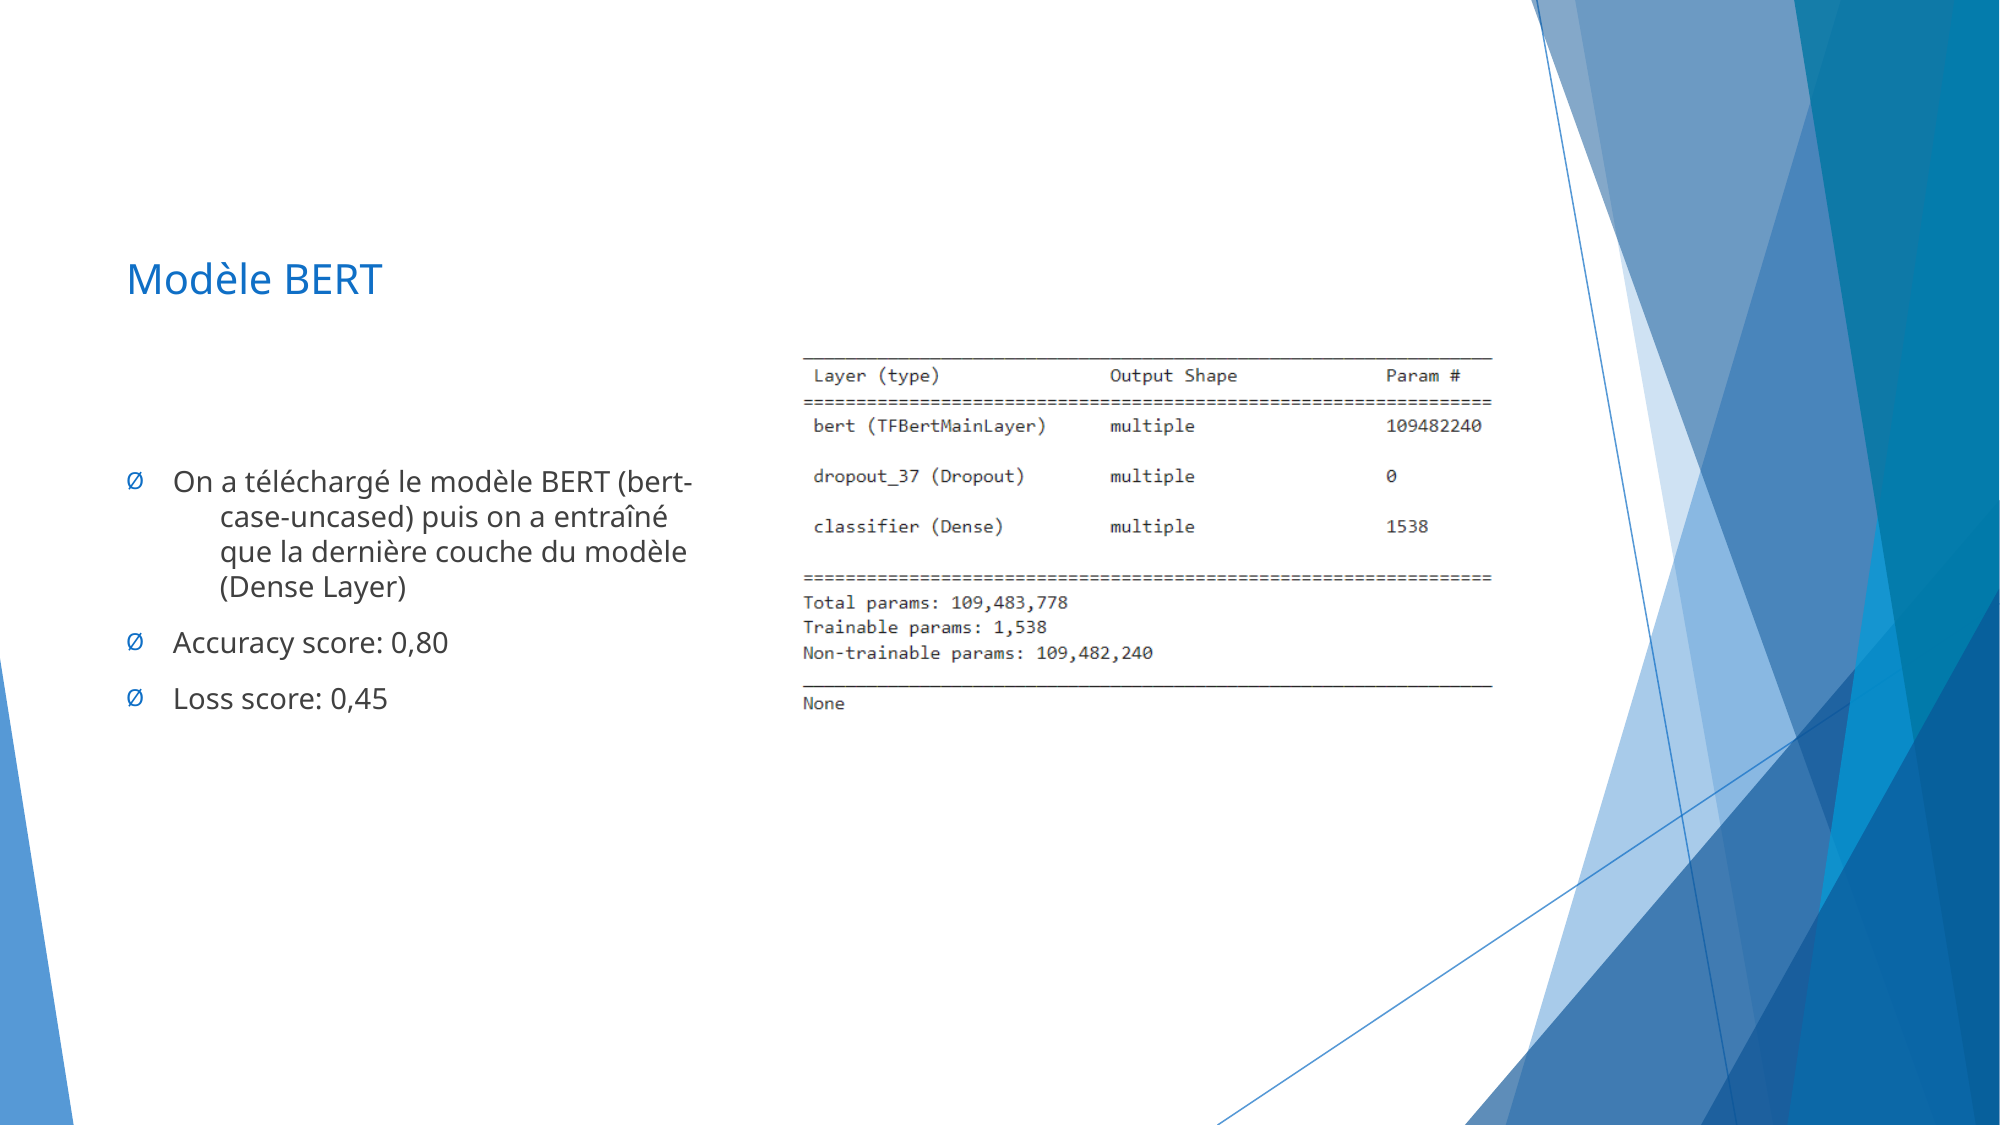

# Modèle BERT
On a téléchargé le modèle BERT (bert-case-uncased) puis on a entraîné que la dernière couche du modèle (Dense Layer)
Accuracy score: 0,80
Loss score: 0,45